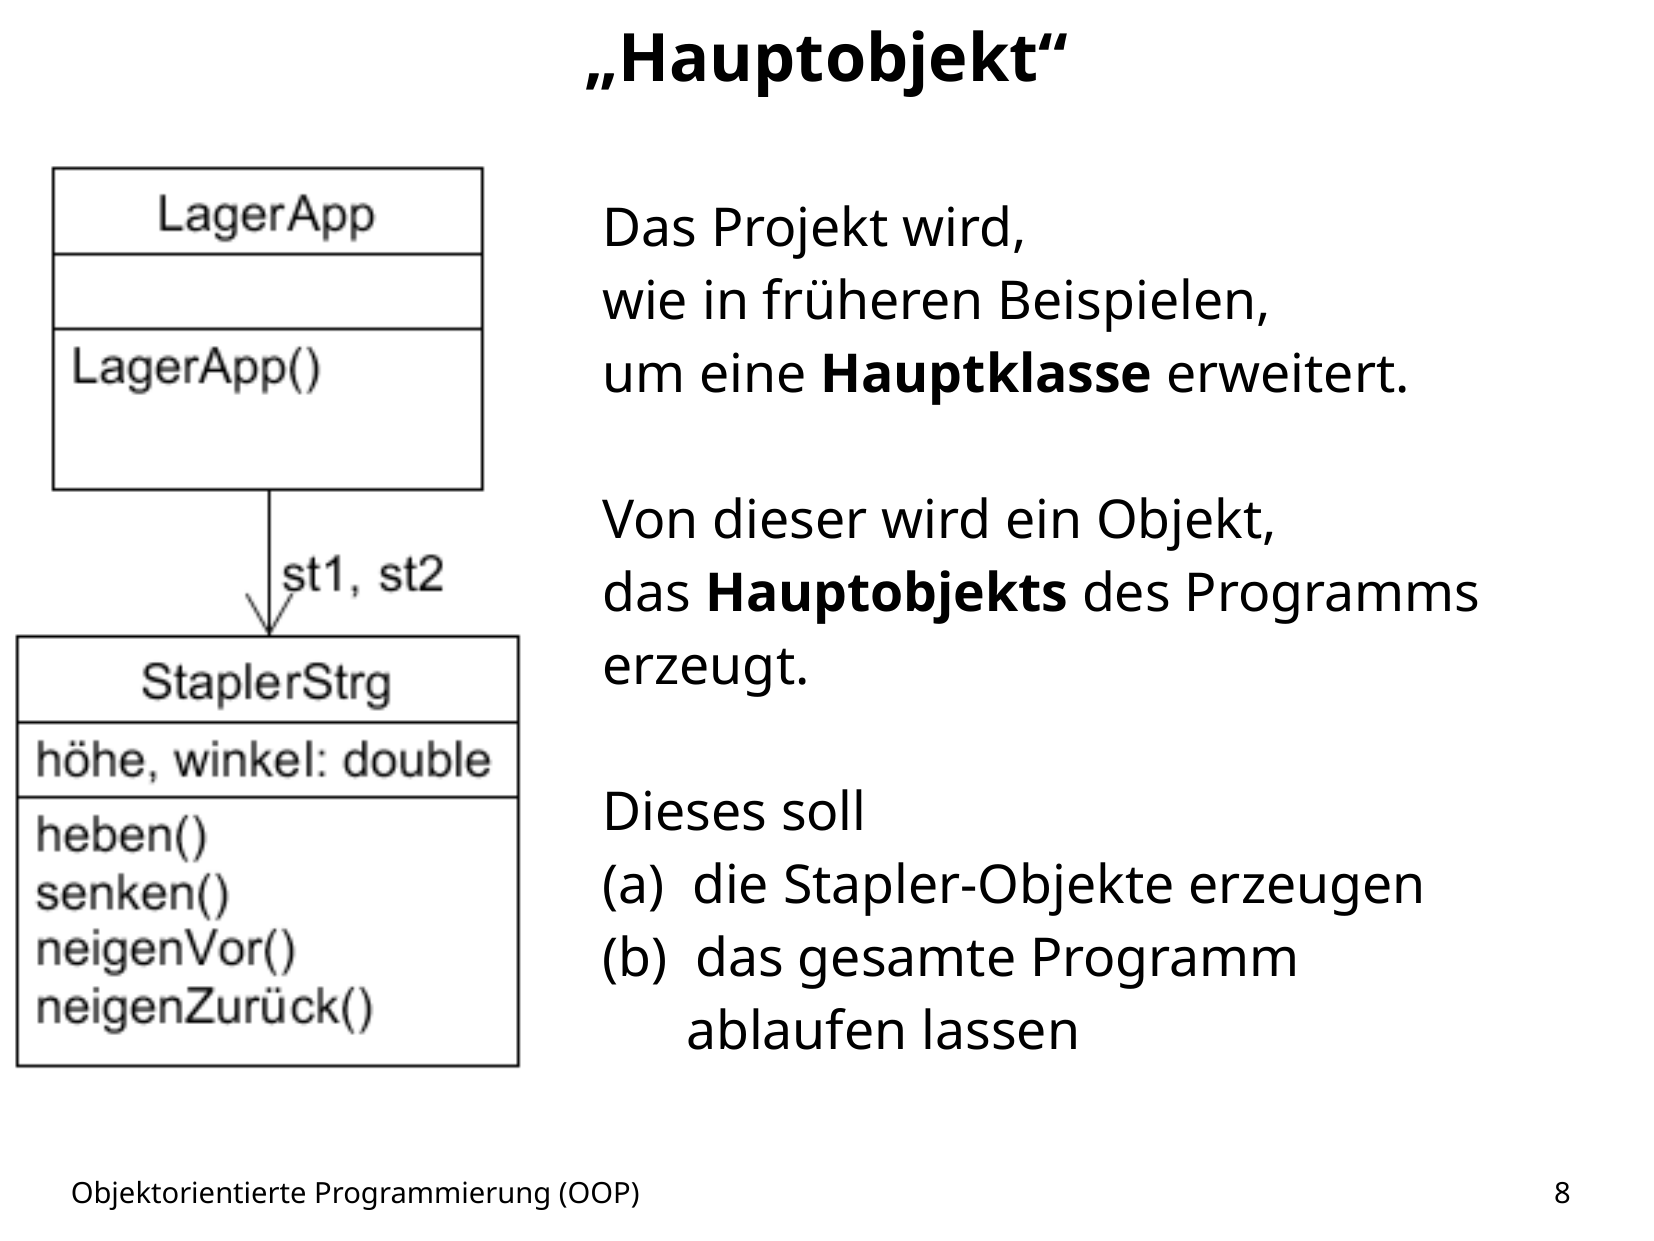

# „Hauptobjekt“
Das Projekt wird,
wie in früheren Beispielen,
um eine Hauptklasse erweitert.
Von dieser wird ein Objekt,
das Hauptobjekts des Programms erzeugt.
Dieses soll
(a) die Stapler-Objekte erzeugen
(b) das gesamte Programm
 ablaufen lassen
Objektorientierte Programmierung (OOP)
8